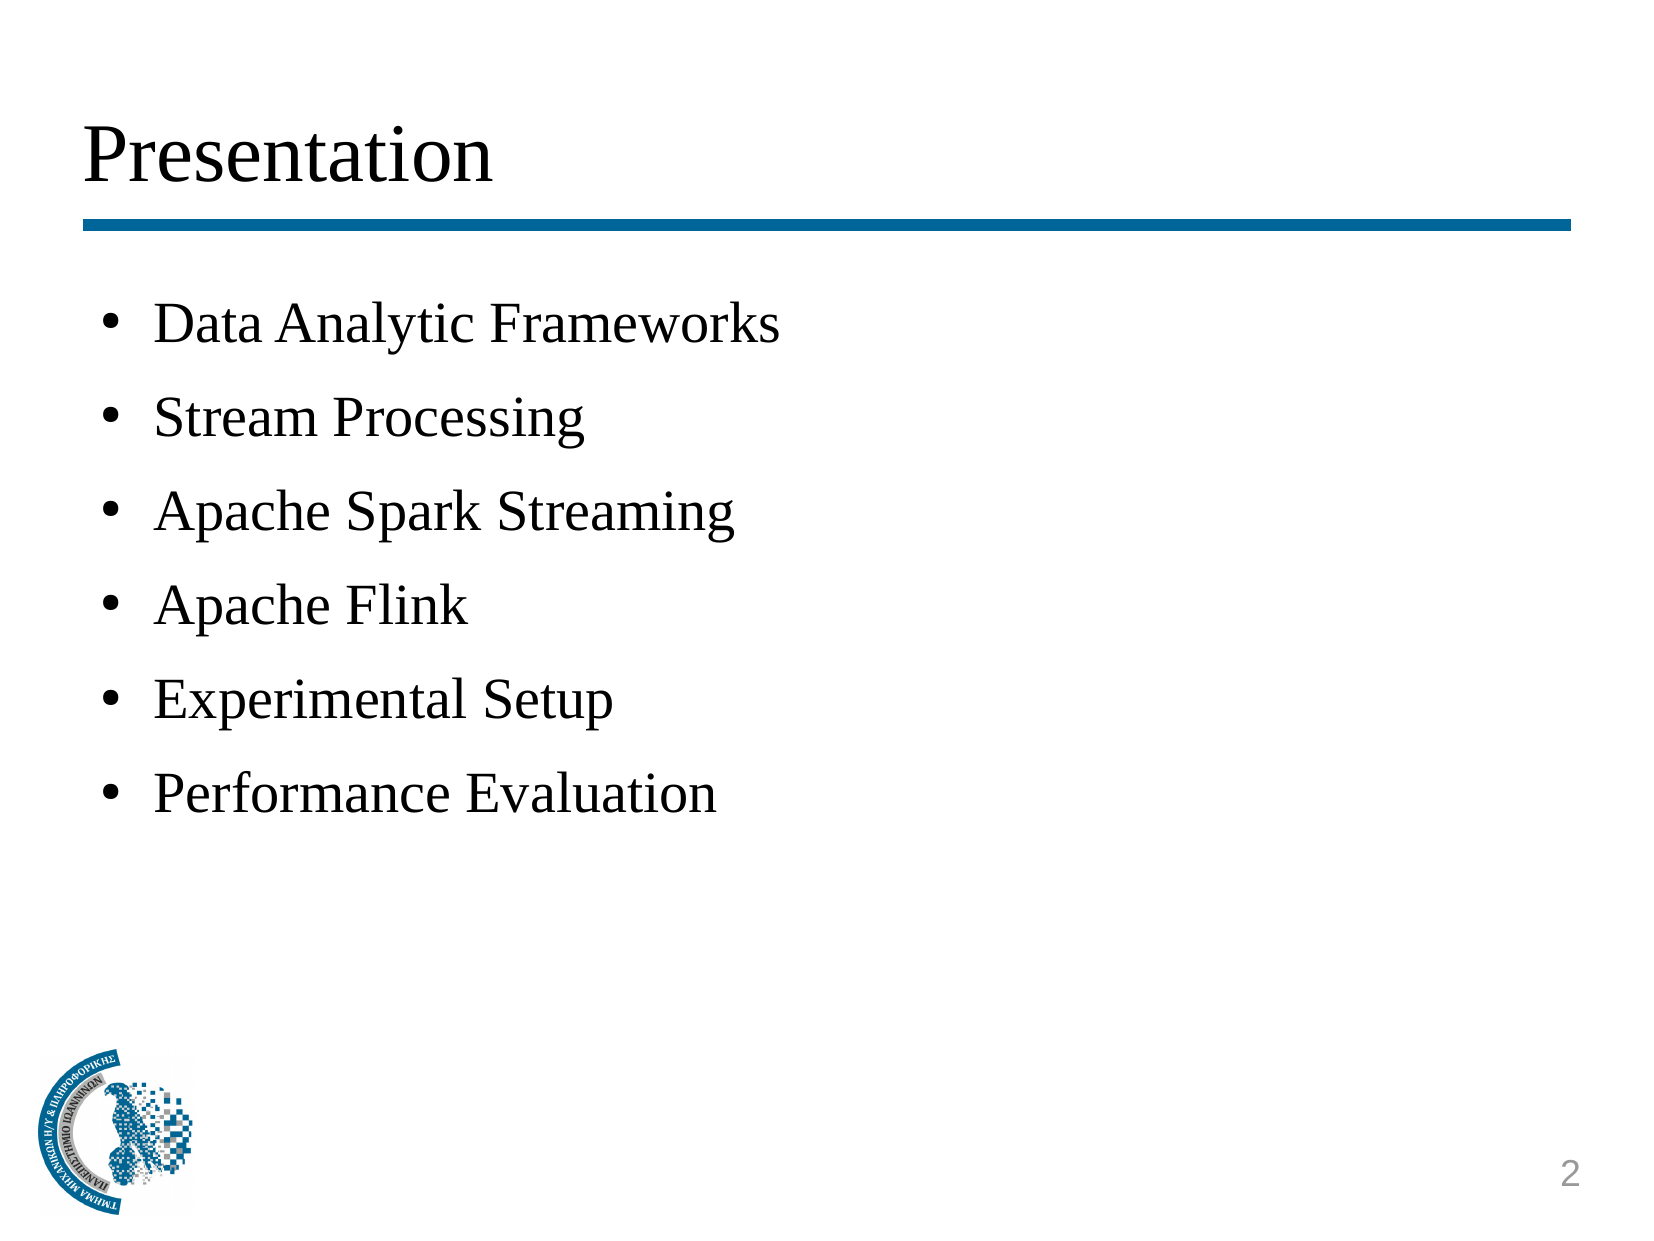

# Presentation
Data Analytic Frameworks
Stream Processing
Apache Spark Streaming
Apache Flink
Experimental Setup
Performance Evaluation
2